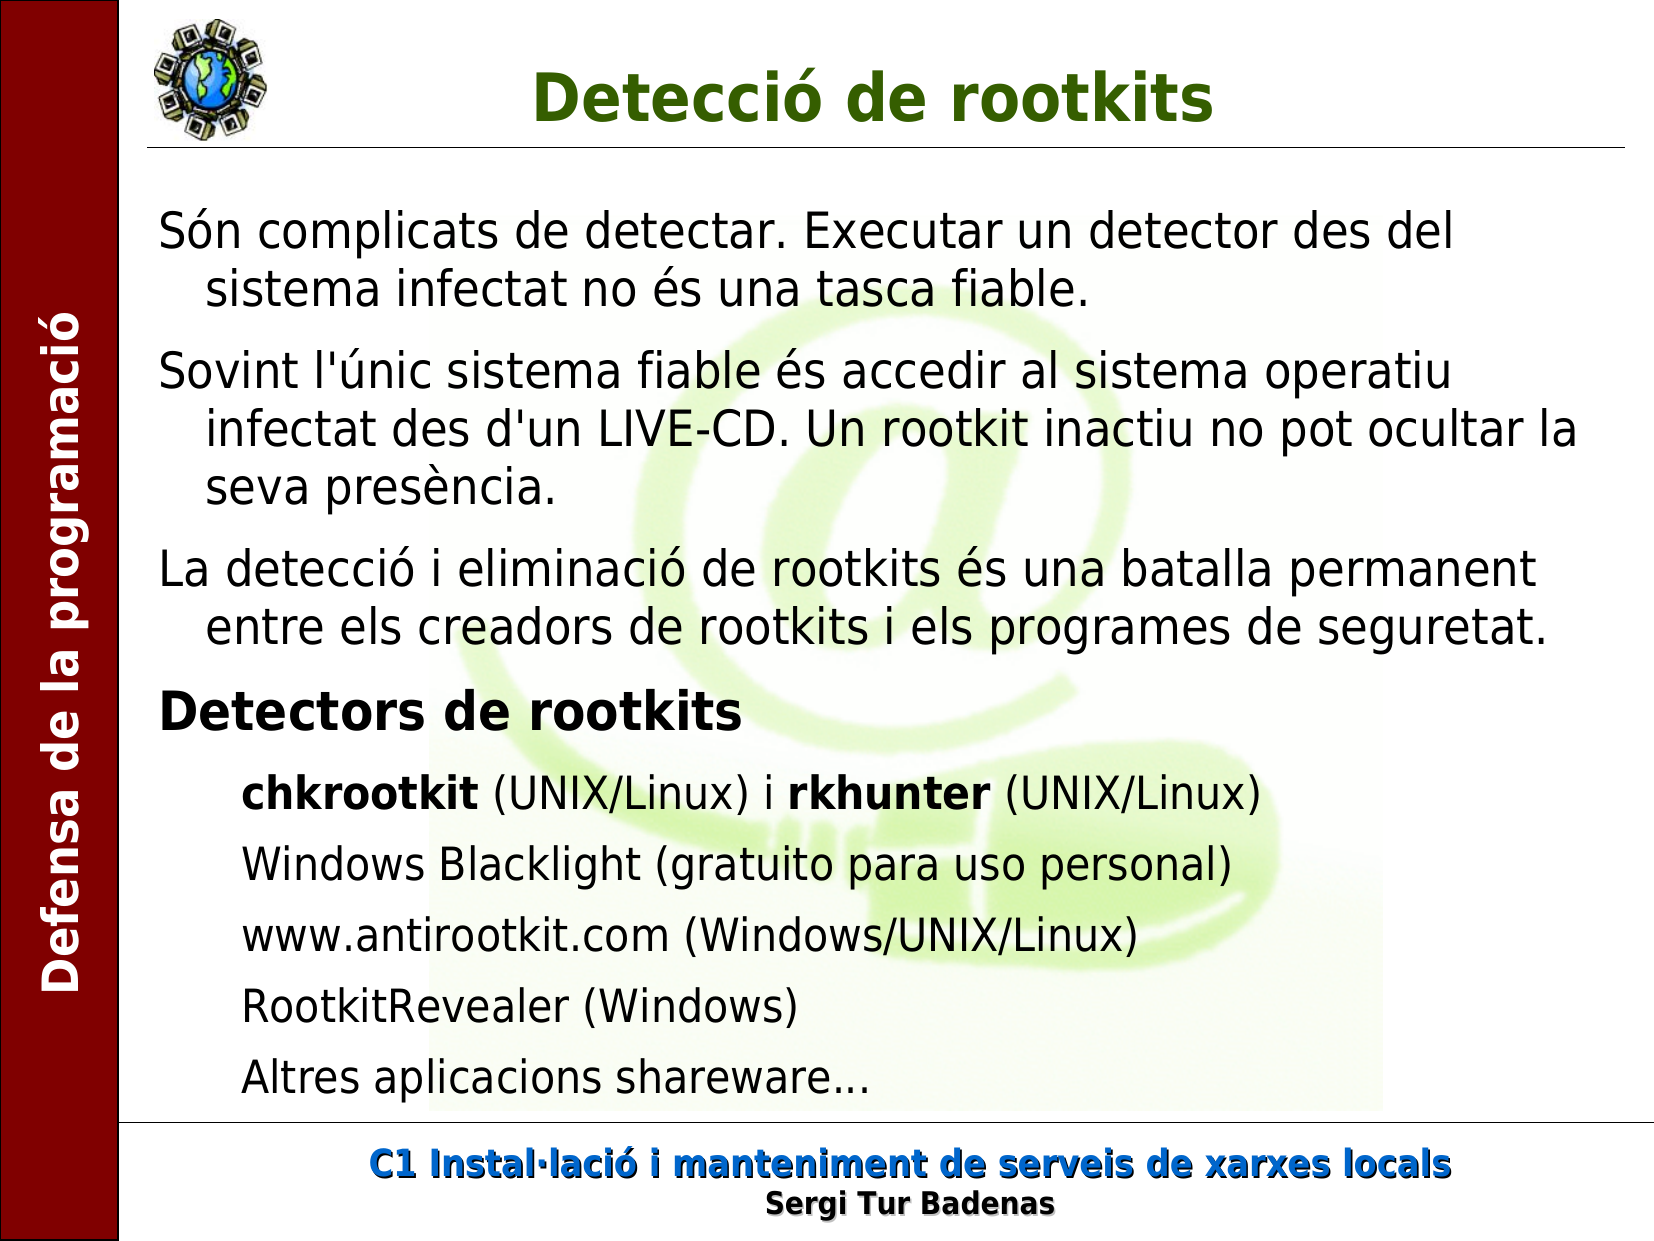

# Detecció de rootkits
Són complicats de detectar. Executar un detector des del sistema infectat no és una tasca fiable.
Sovint l'únic sistema fiable és accedir al sistema operatiu infectat des d'un LIVE-CD. Un rootkit inactiu no pot ocultar la seva presència.
La detecció i eliminació de rootkits és una batalla permanent entre els creadors de rootkits i els programes de seguretat.
Detectors de rootkits
chkrootkit (UNIX/Linux) i rkhunter (UNIX/Linux)
Windows Blacklight (gratuito para uso personal)
www.antirootkit.com (Windows/UNIX/Linux)
RootkitRevealer (Windows)
Altres aplicacions shareware...